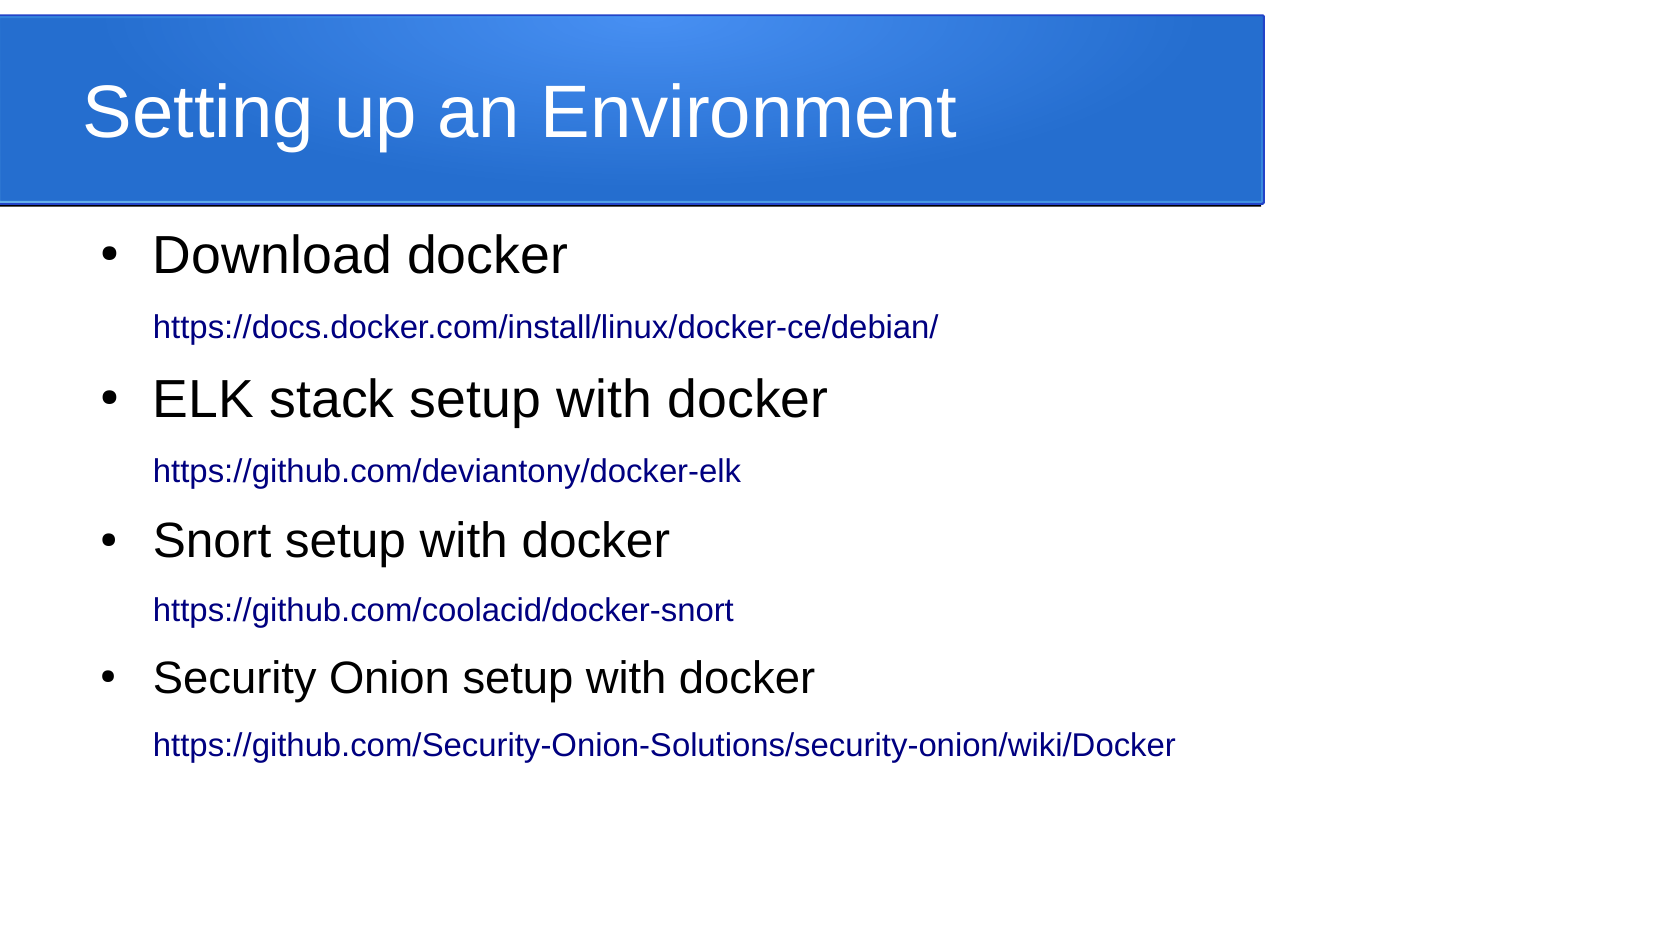

# Setting up an Environment
Download docker
https://docs.docker.com/install/linux/docker-ce/debian/
ELK stack setup with docker
https://github.com/deviantony/docker-elk
Snort setup with docker
https://github.com/coolacid/docker-snort
Security Onion setup with docker
https://github.com/Security-Onion-Solutions/security-onion/wiki/Docker